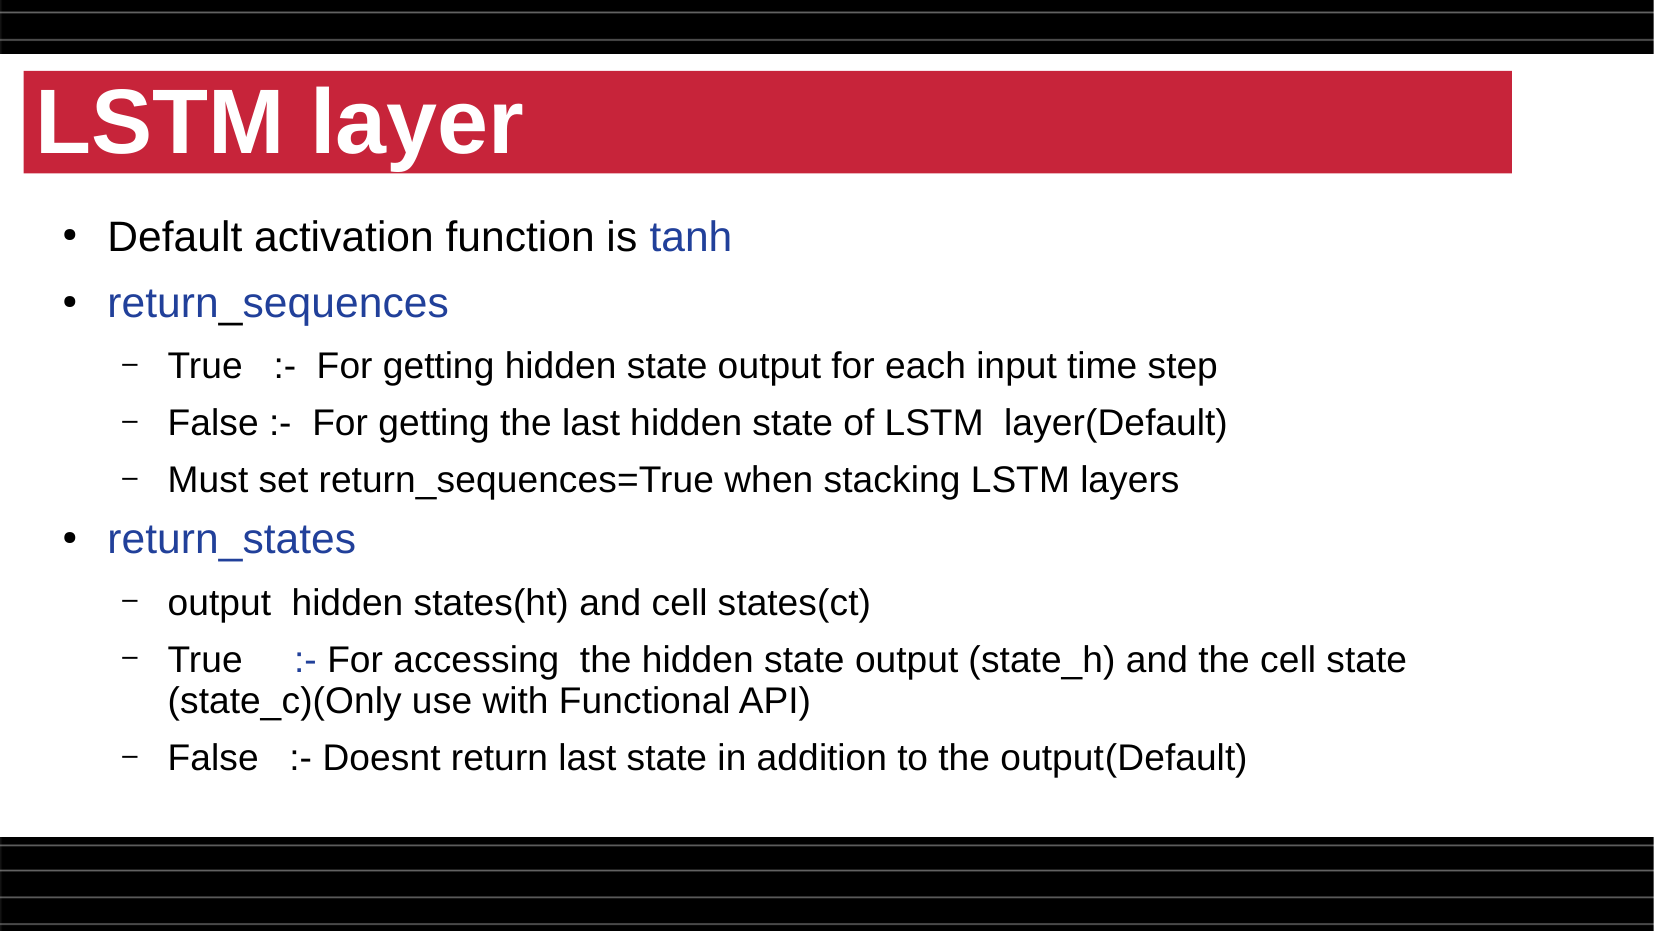

# LSTM layer
Default activation function is tanh
return_sequences
True :- For getting hidden state output for each input time step
False :- For getting the last hidden state of LSTM layer(Default)
Must set return_sequences=True when stacking LSTM layers
return_states
output hidden states(ht) and cell states(ct)
True :- For accessing the hidden state output (state_h) and the cell state (state_c)(Only use with Functional API)
False :- Doesnt return last state in addition to the output(Default)